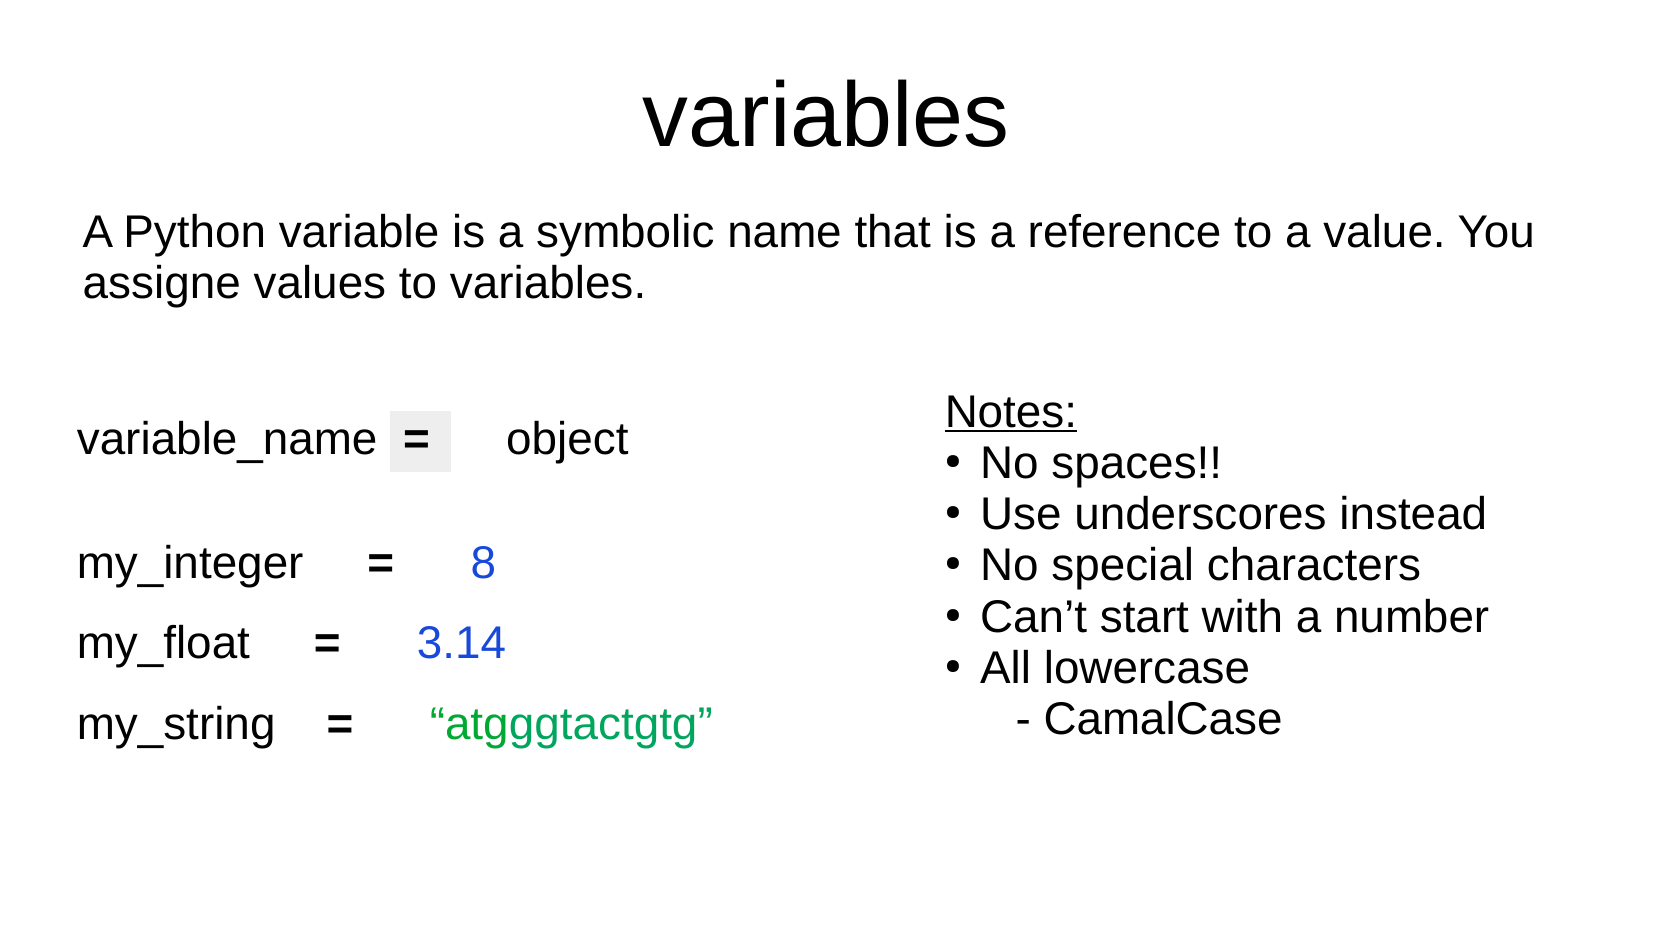

# variables
A Python variable is a symbolic name that is a reference to a value. You assigne values to variables.
Notes:
No spaces!!
Use underscores instead
No special characters
Can’t start with a number
All lowercase
- CamalCase
variable_name = object
my_integer = 8
my_float = 3.14
my_string = “atgggtactgtg”